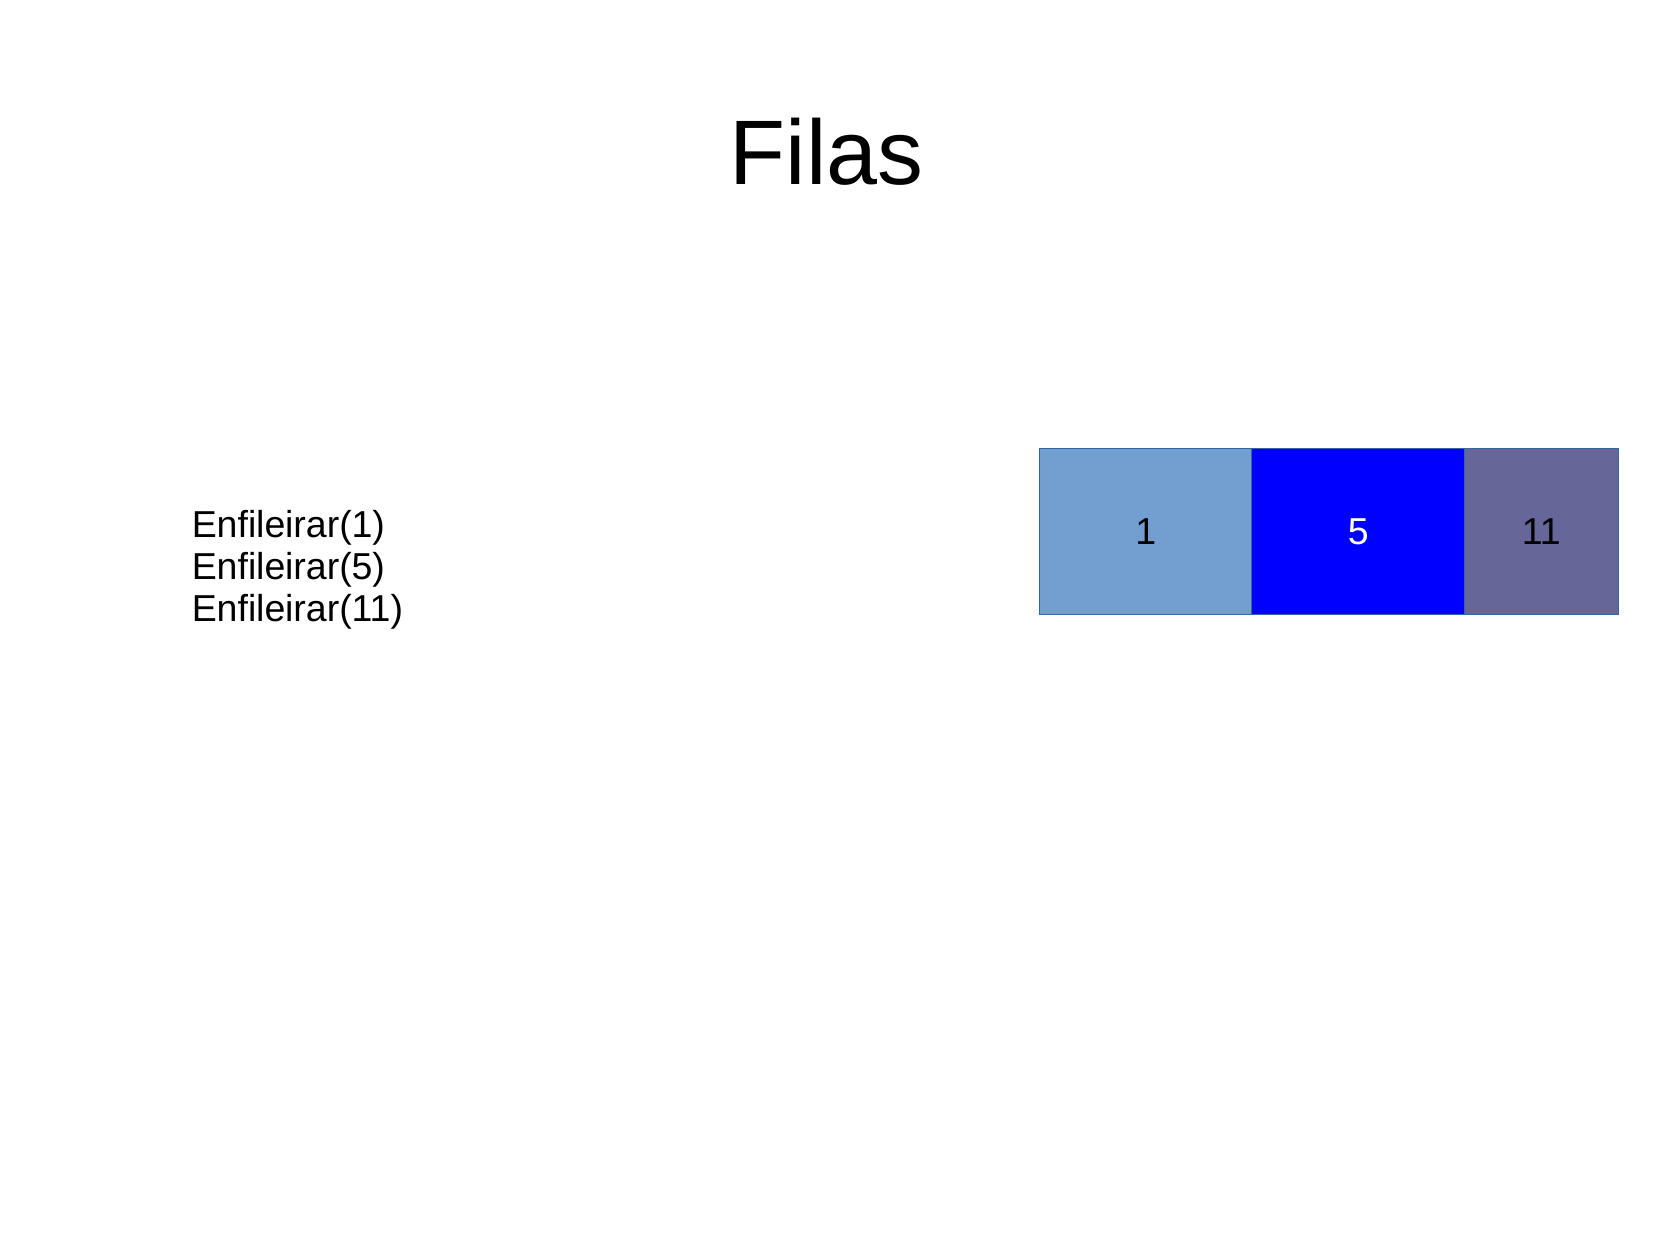

# Filas
1
5
11
Enfileirar(1)
Enfileirar(5)
Enfileirar(11)